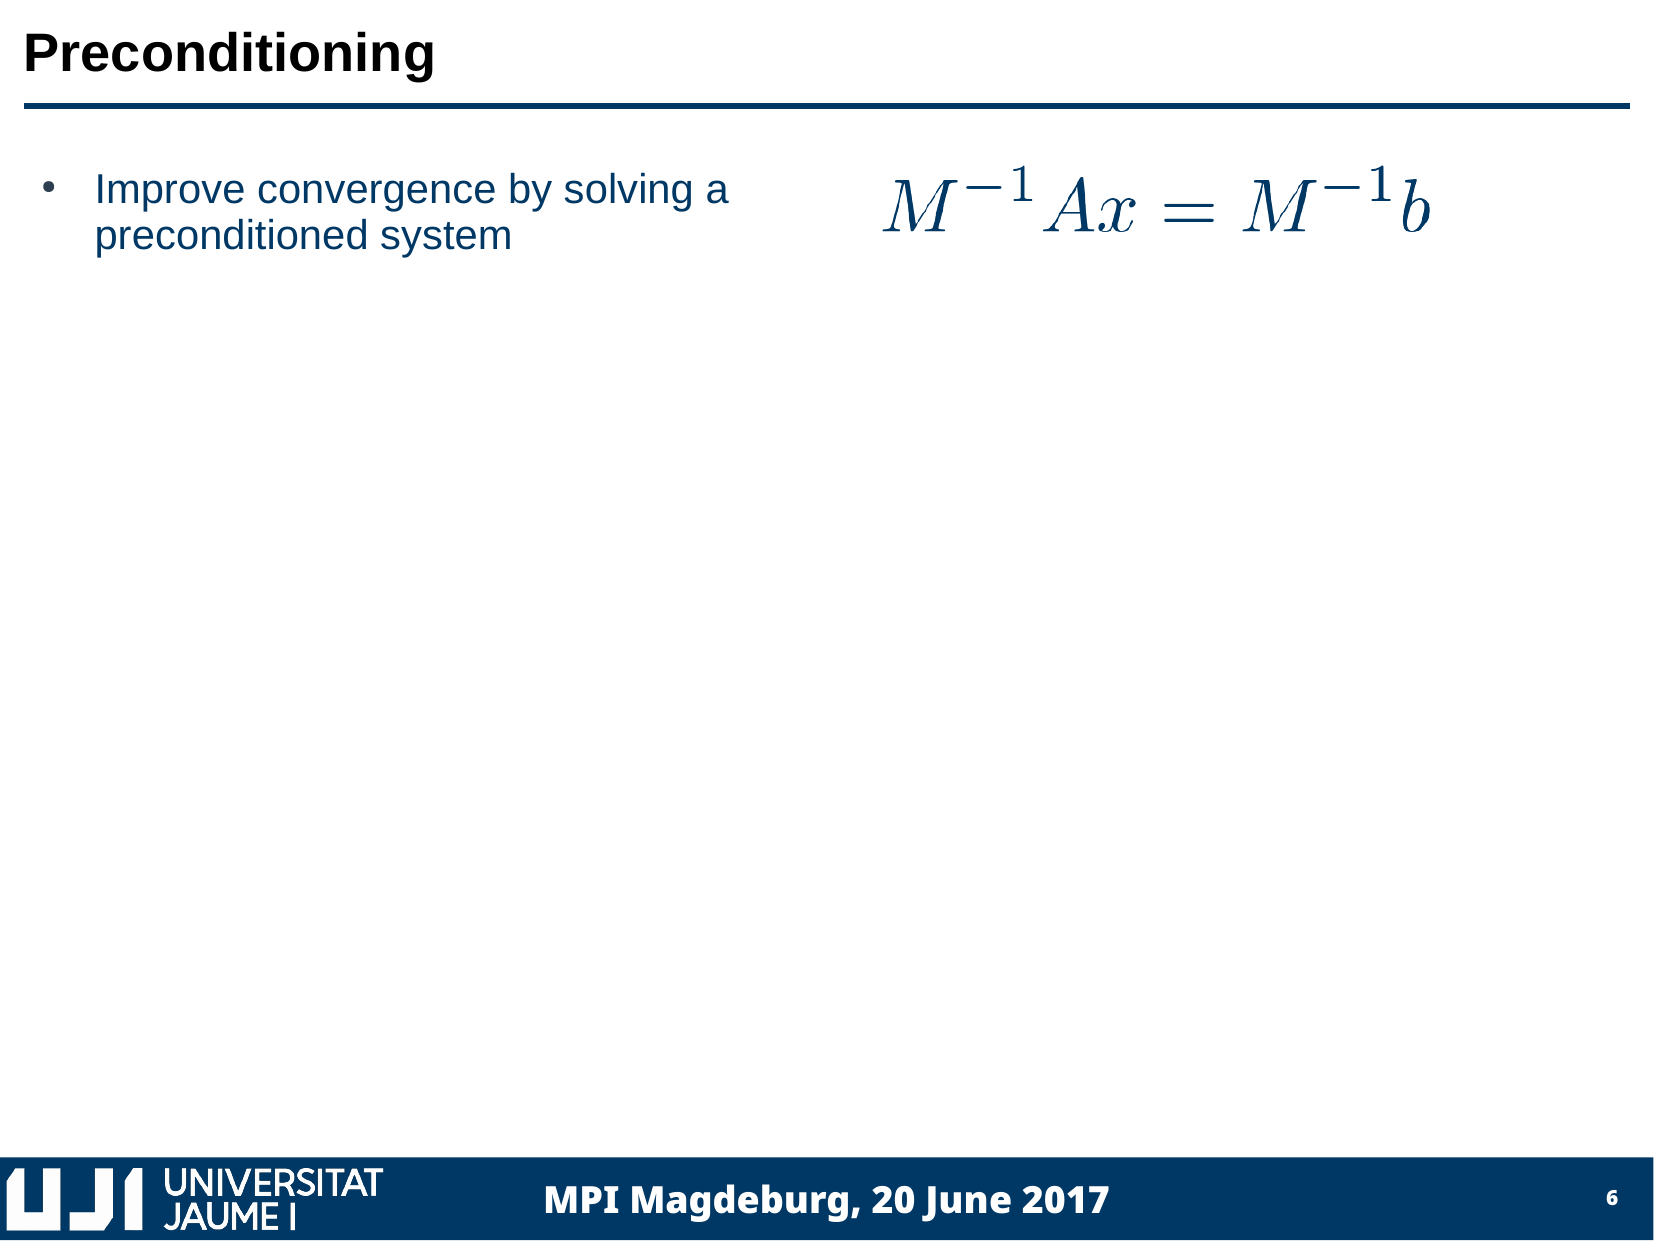

# Preconditioning
Improve convergence by solving a preconditioned system
MPI Magdeburg, 20 June 2017
6